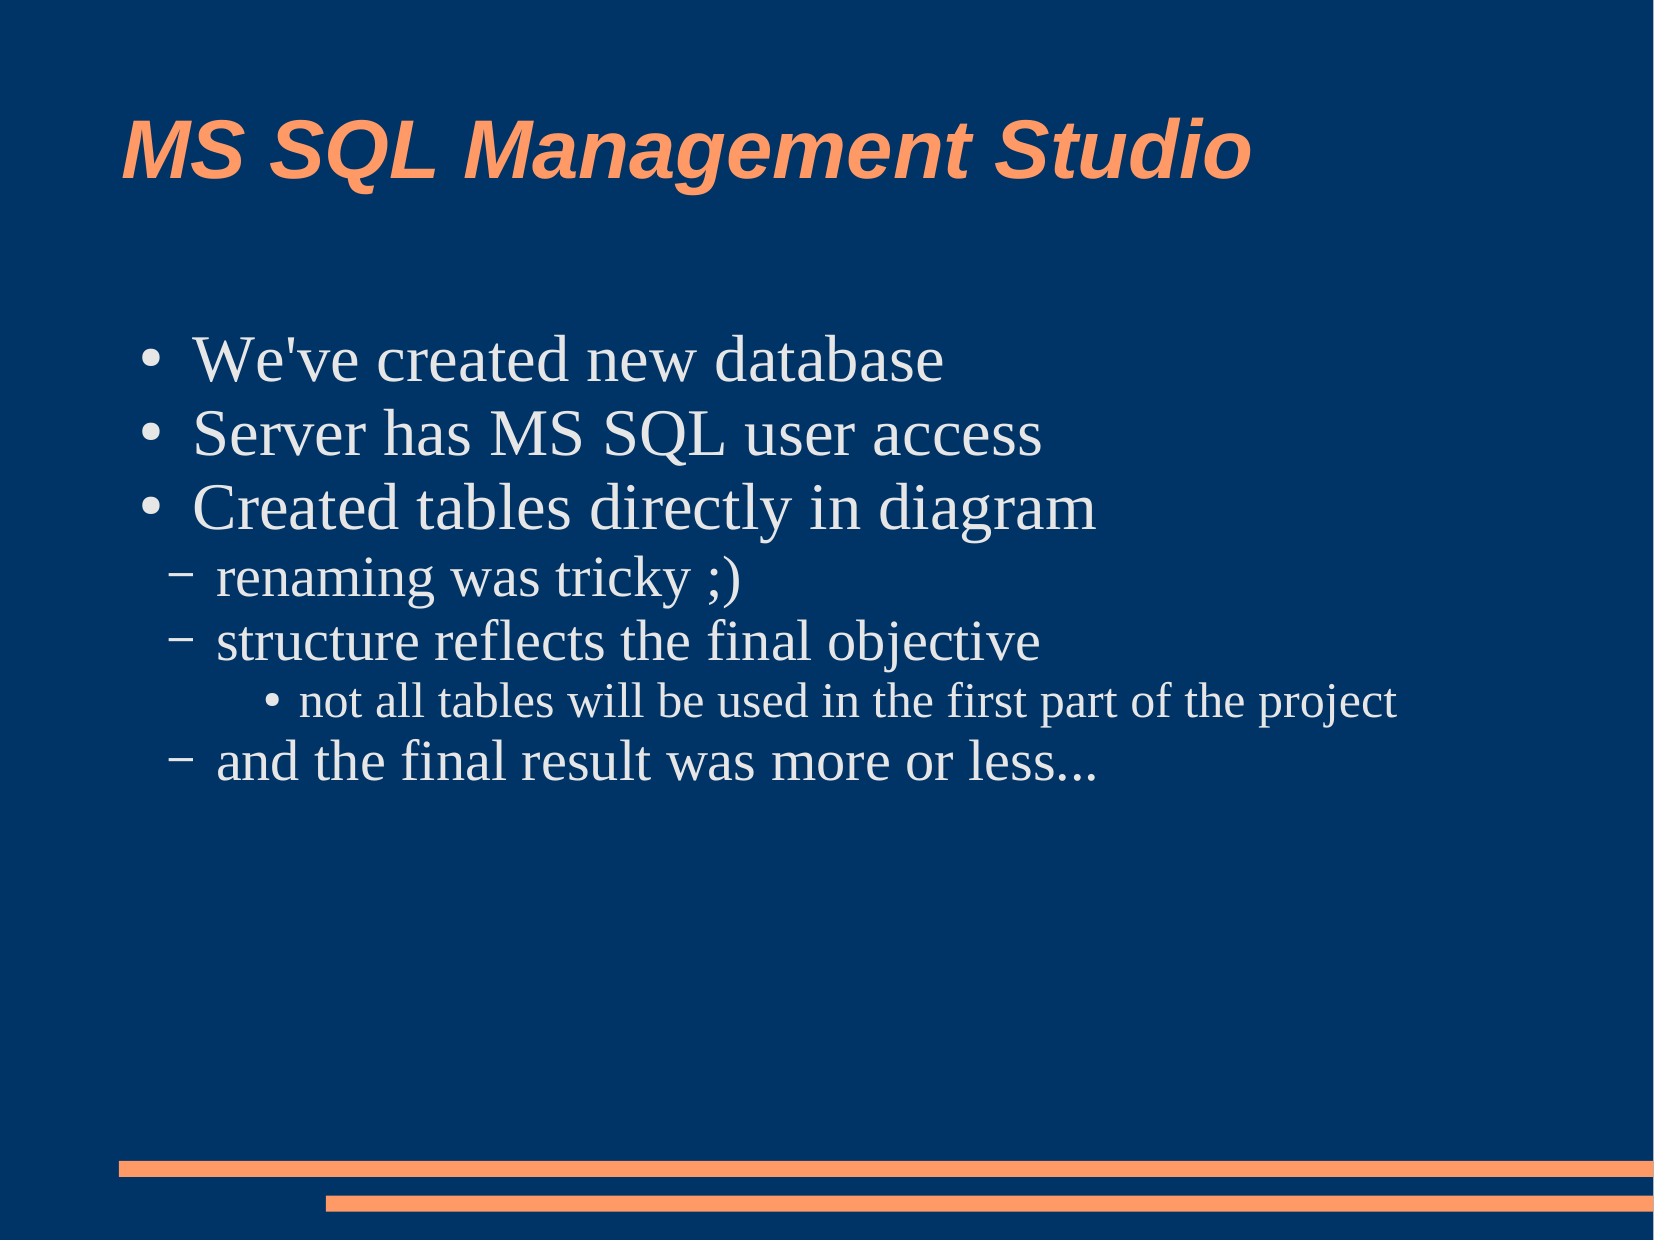

# MS SQL Management Studio
We've created new database
Server has MS SQL user access
Created tables directly in diagram
renaming was tricky ;)
structure reflects the final objective
not all tables will be used in the first part of the project
and the final result was more or less...